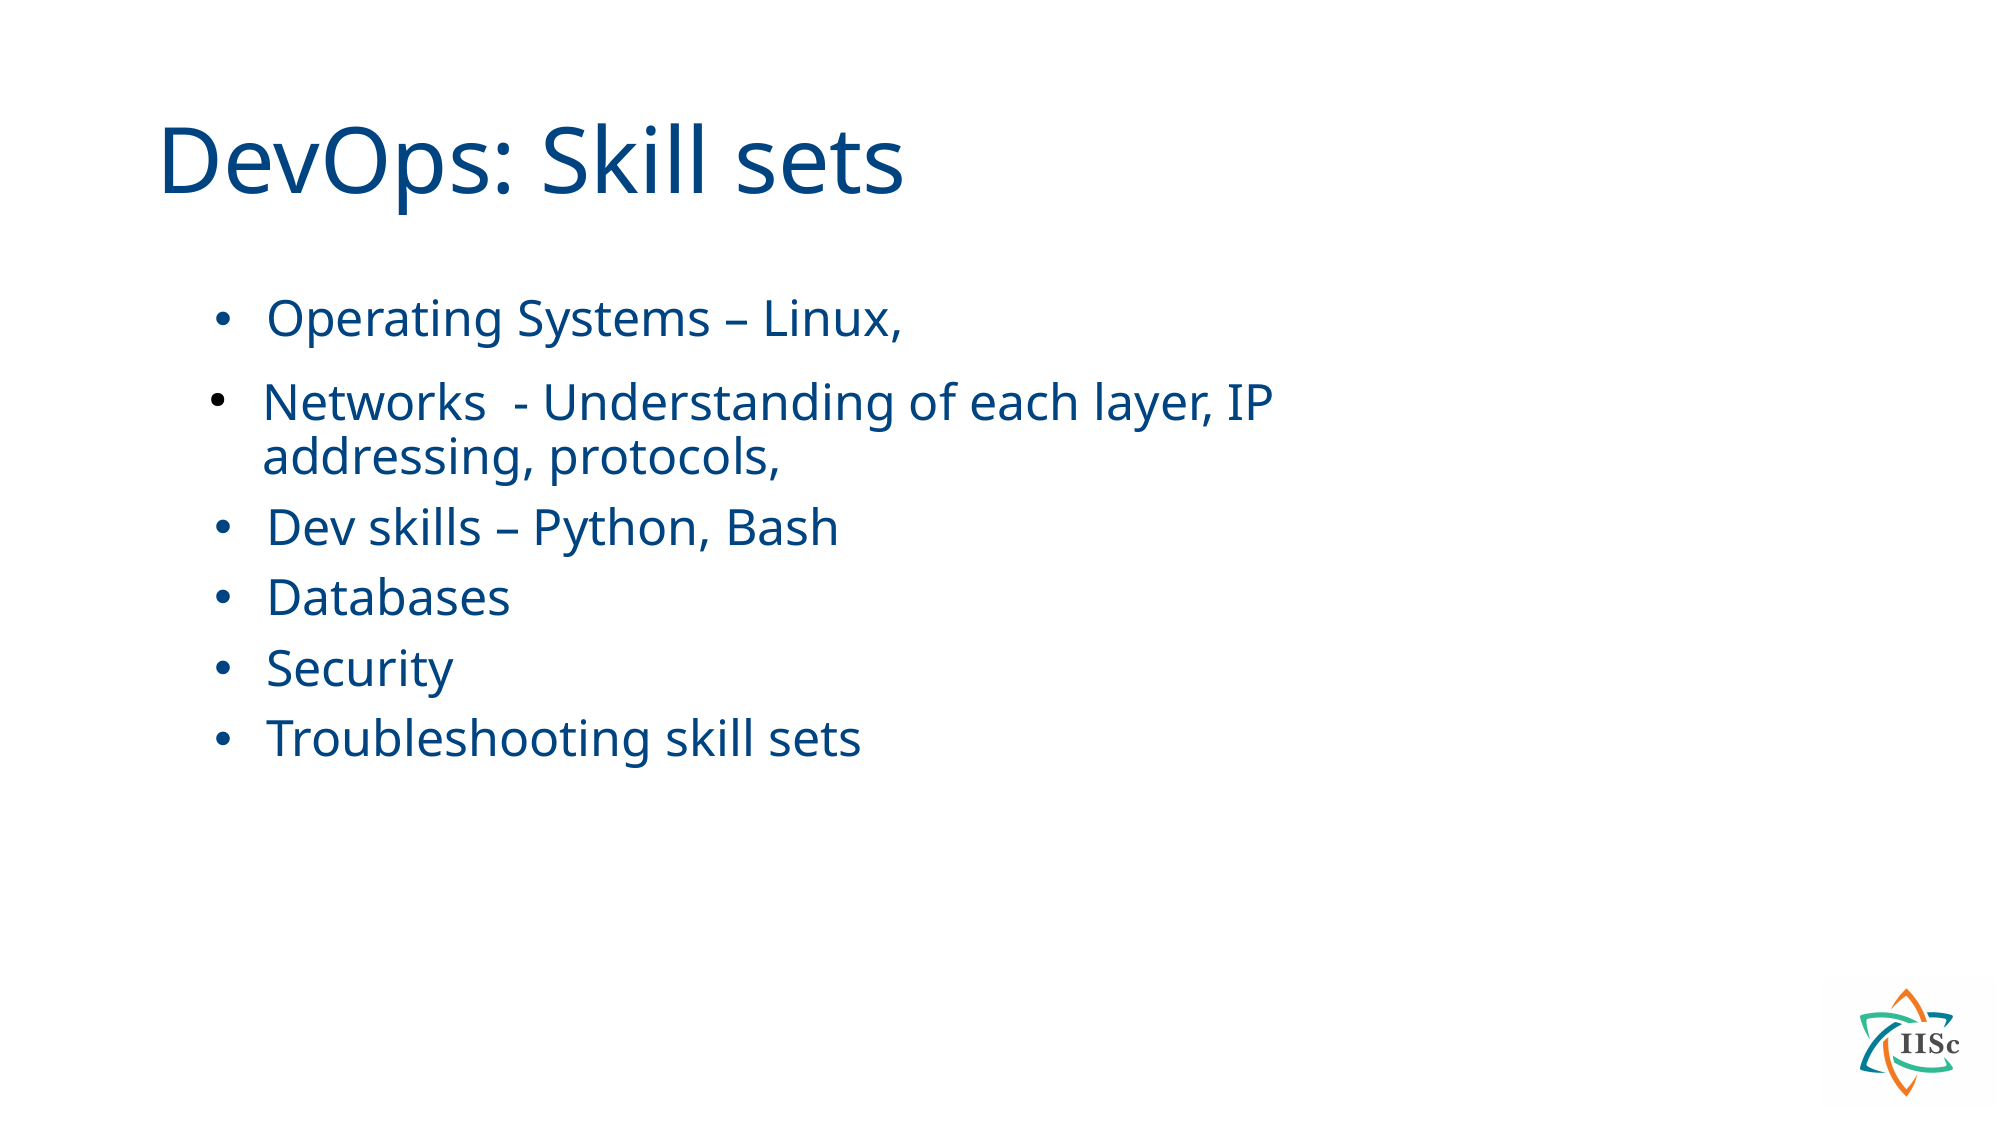

DevOps: Skill sets
# Operating Systems – Linux,
Networks - Understanding of each layer, IP addressing, protocols,
Dev skills – Python, Bash
Databases
Security
Troubleshooting skill sets